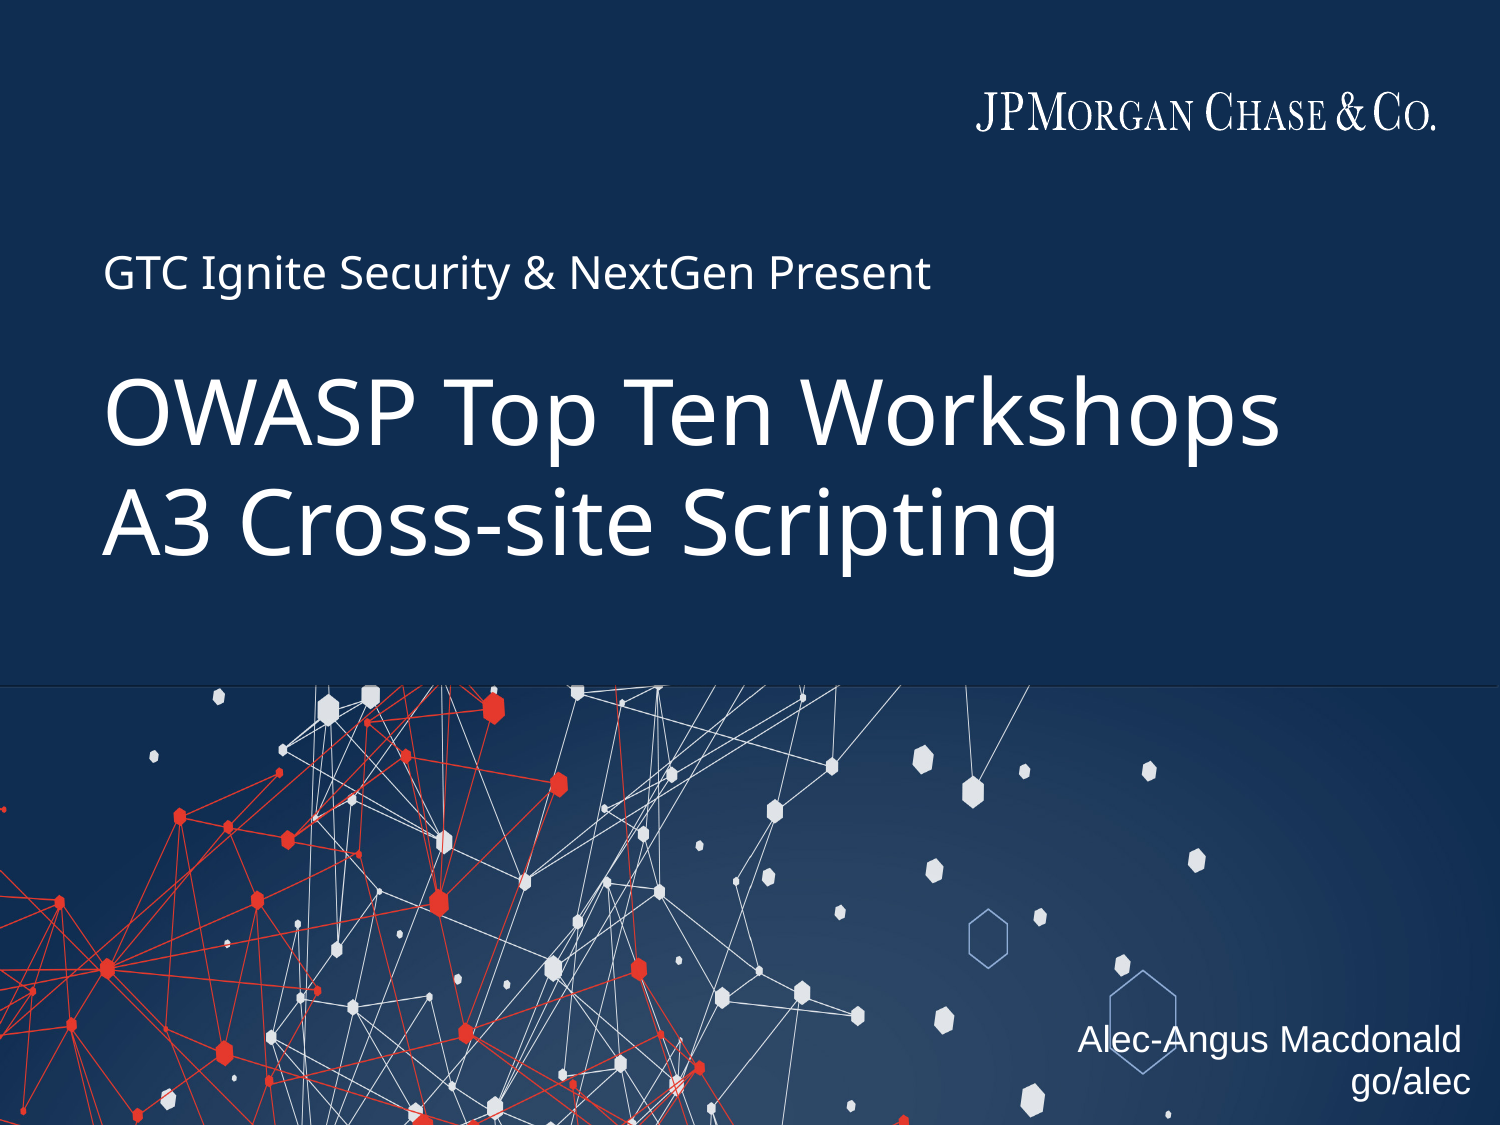

GTC Ignite Security & NextGen Present
OWASP Top Ten Workshops
A3 Cross-site Scripting
Alec-Angus Macdonald
go/alec